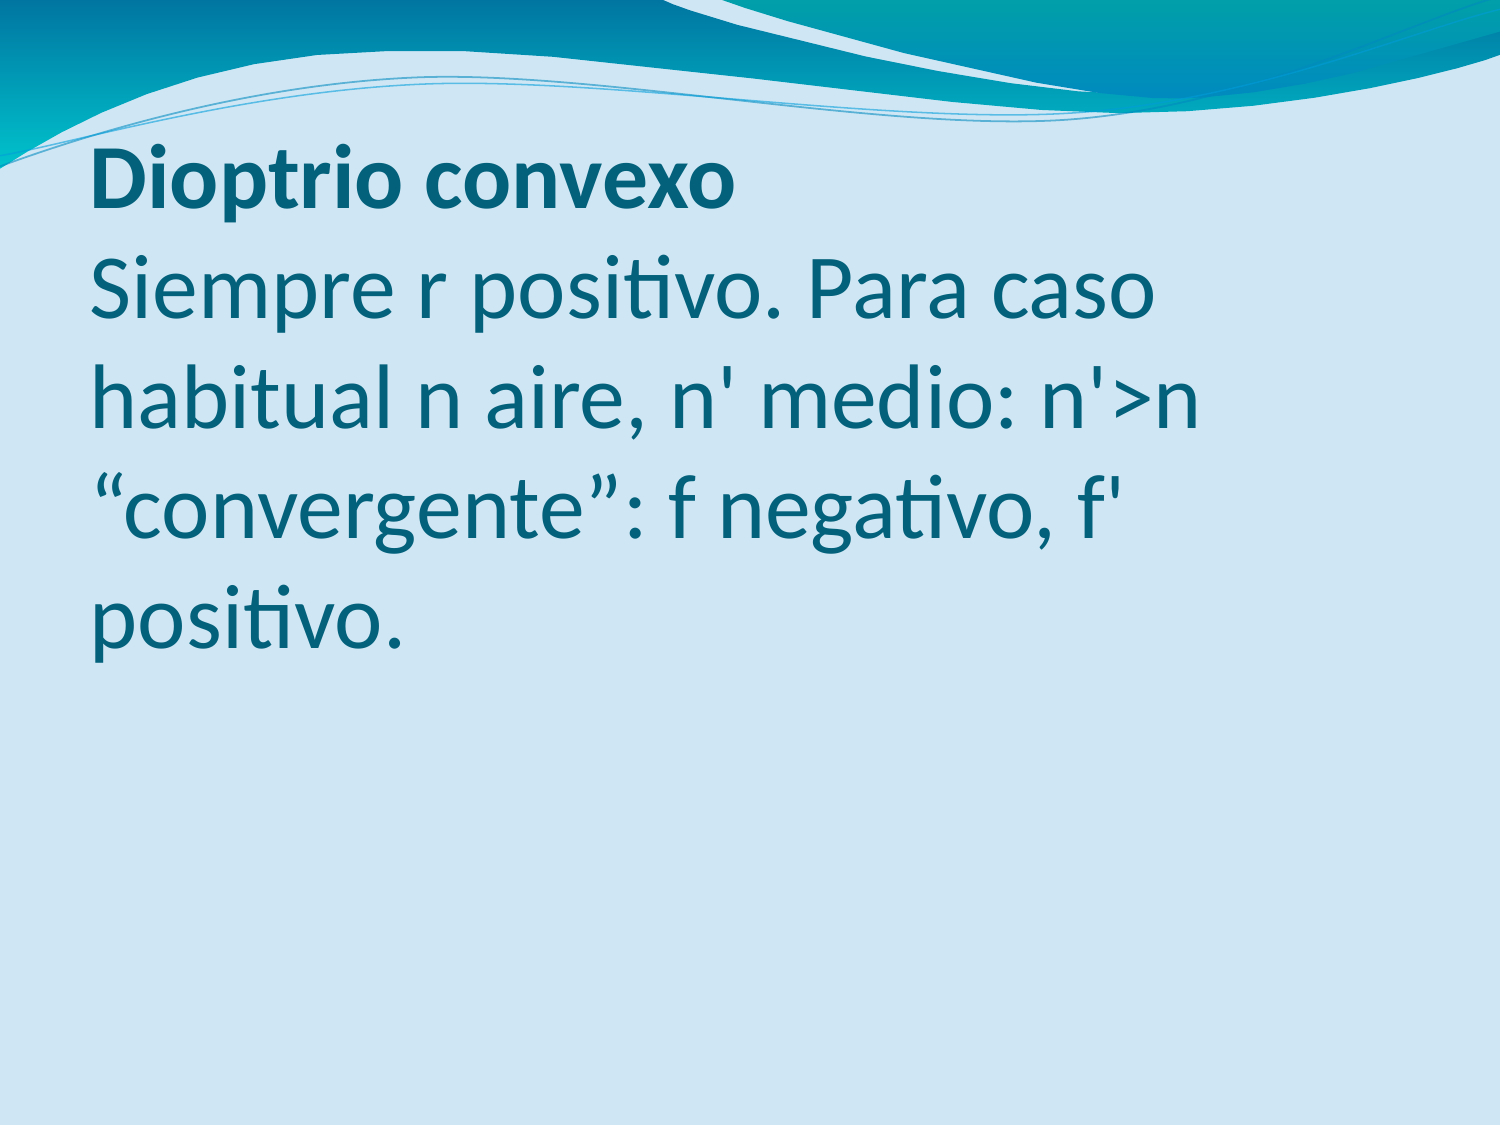

# Dioptrio convexo Siempre r positivo. Para caso habitual n aire, n' medio: n'>n “convergente”: f negativo, f' positivo.